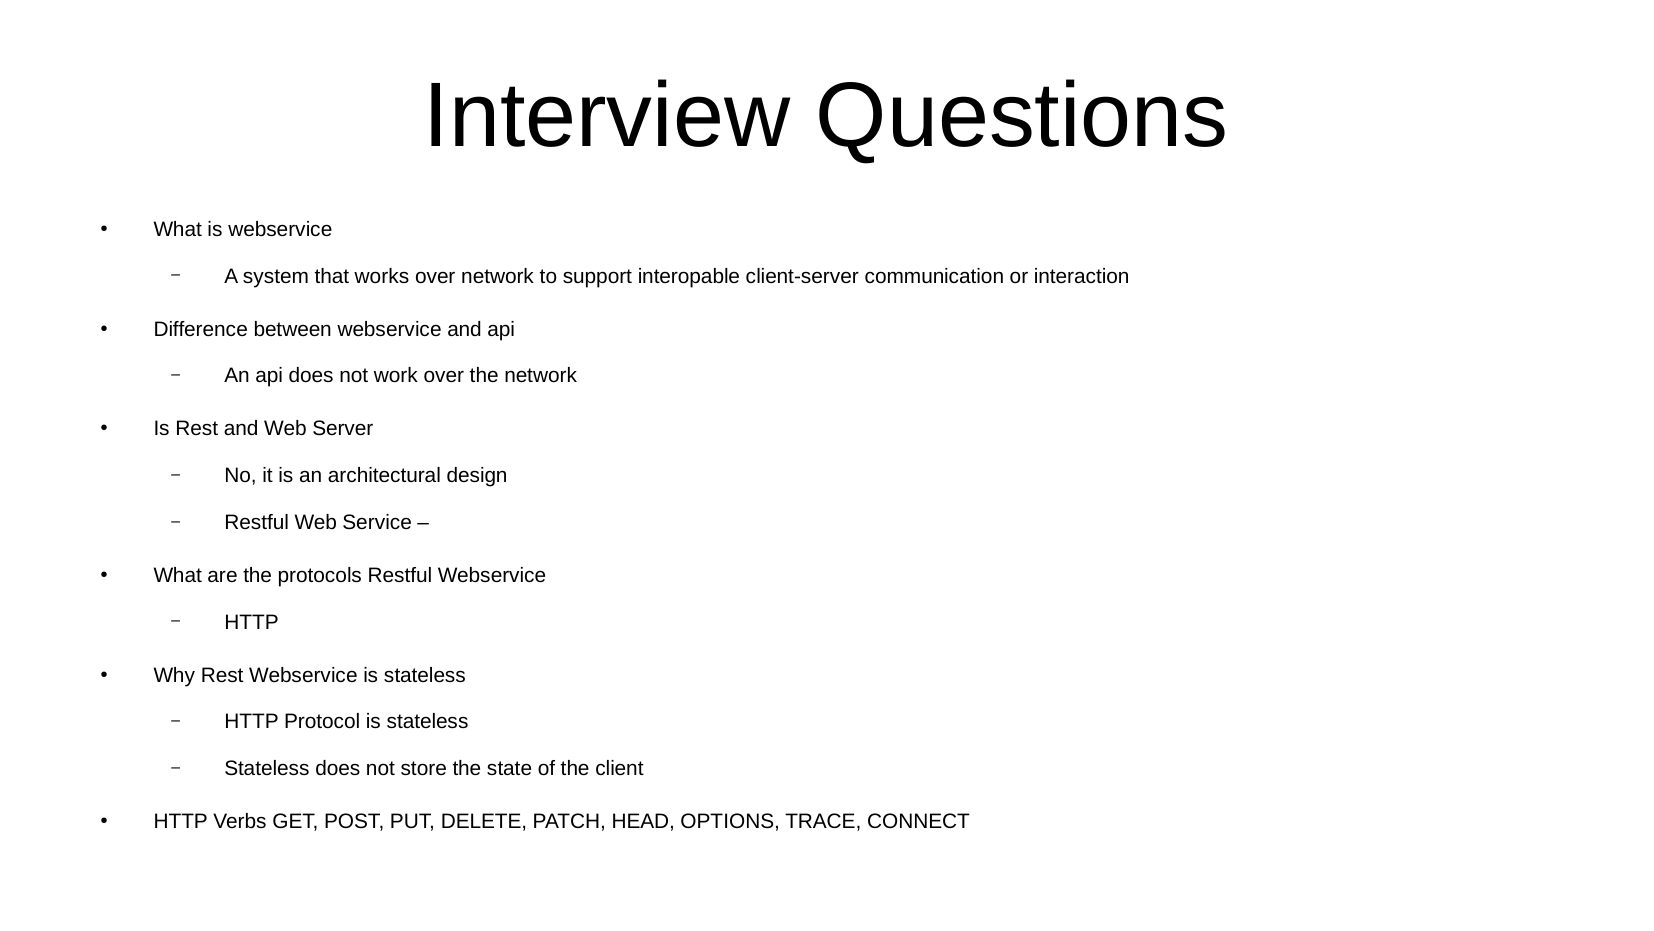

# Interview Questions
What is webservice
A system that works over network to support interopable client-server communication or interaction
Difference between webservice and api
An api does not work over the network
Is Rest and Web Server
No, it is an architectural design
Restful Web Service –
What are the protocols Restful Webservice
HTTP
Why Rest Webservice is stateless
HTTP Protocol is stateless
Stateless does not store the state of the client
HTTP Verbs GET, POST, PUT, DELETE, PATCH, HEAD, OPTIONS, TRACE, CONNECT